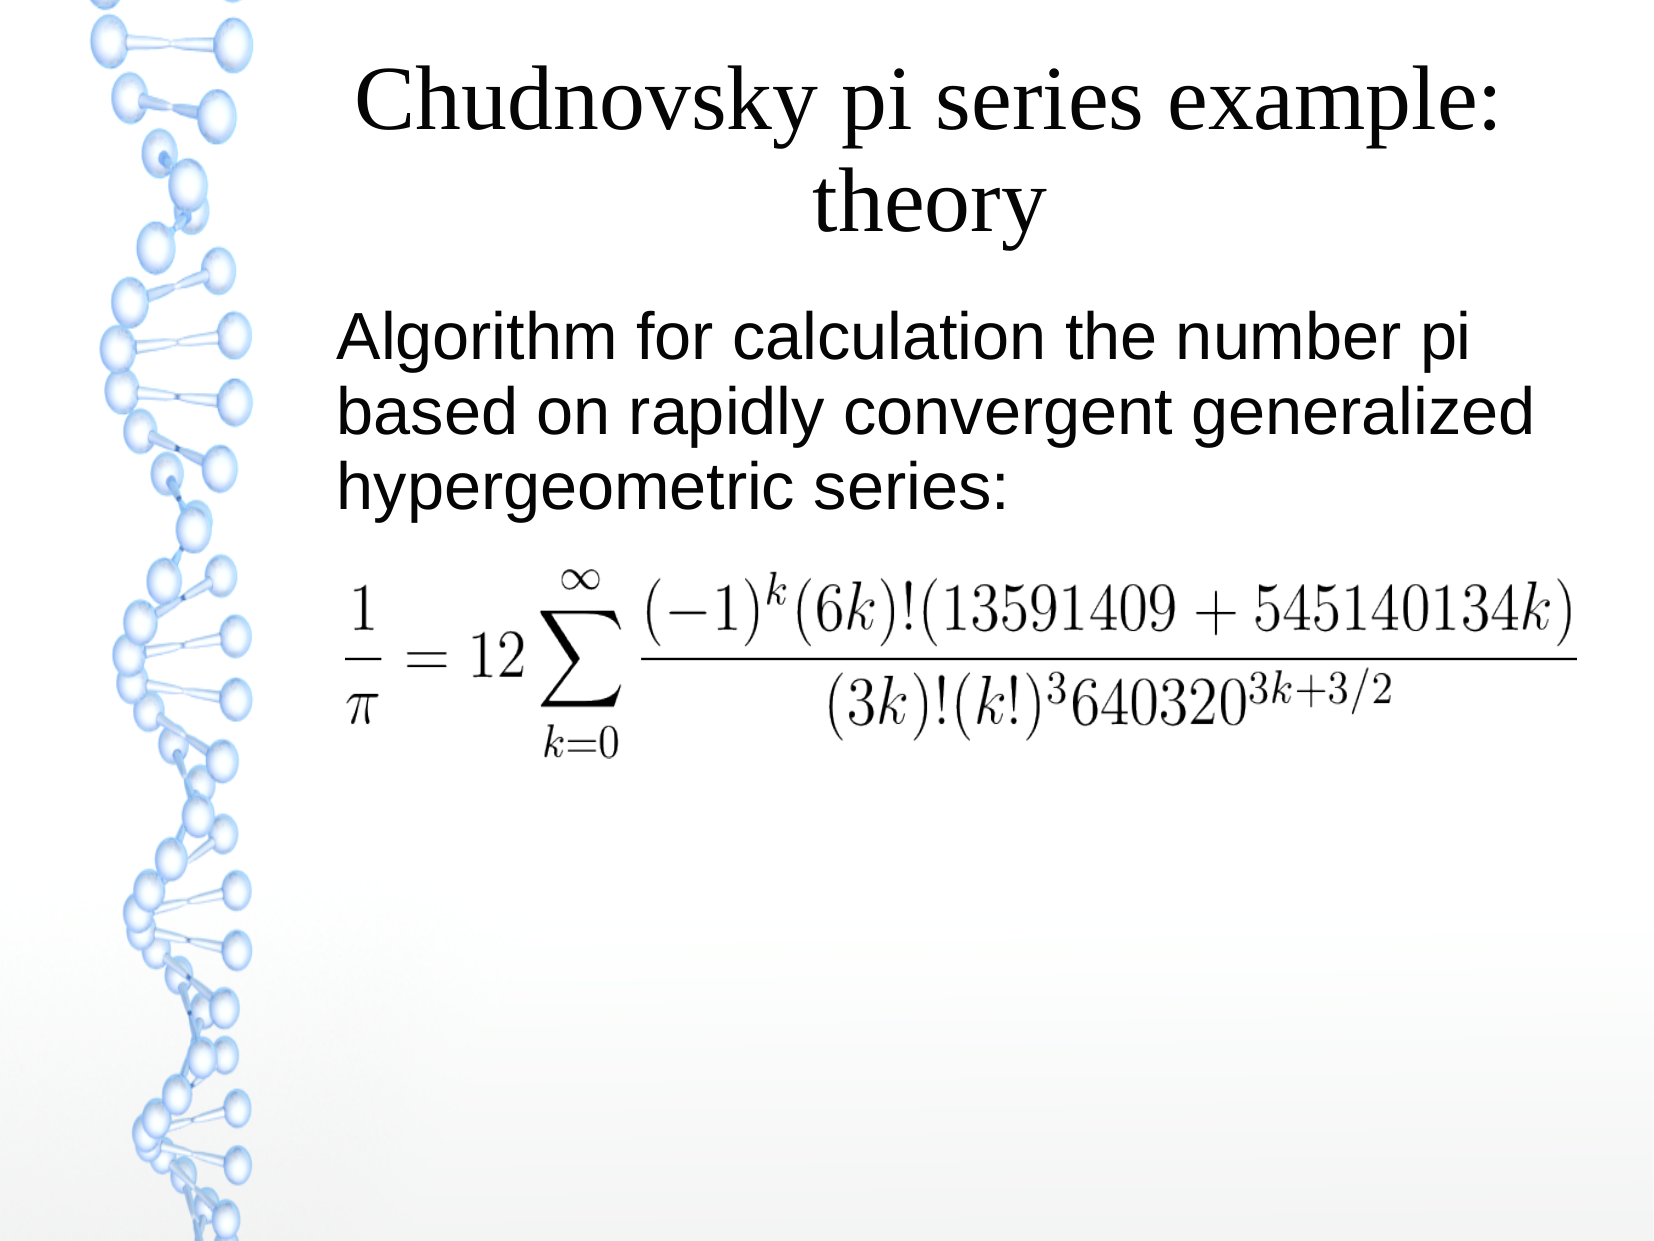

# Chudnovsky pi series example: theory
Algorithm for calculation the number pi based on rapidly convergent generalized hypergeometric series: